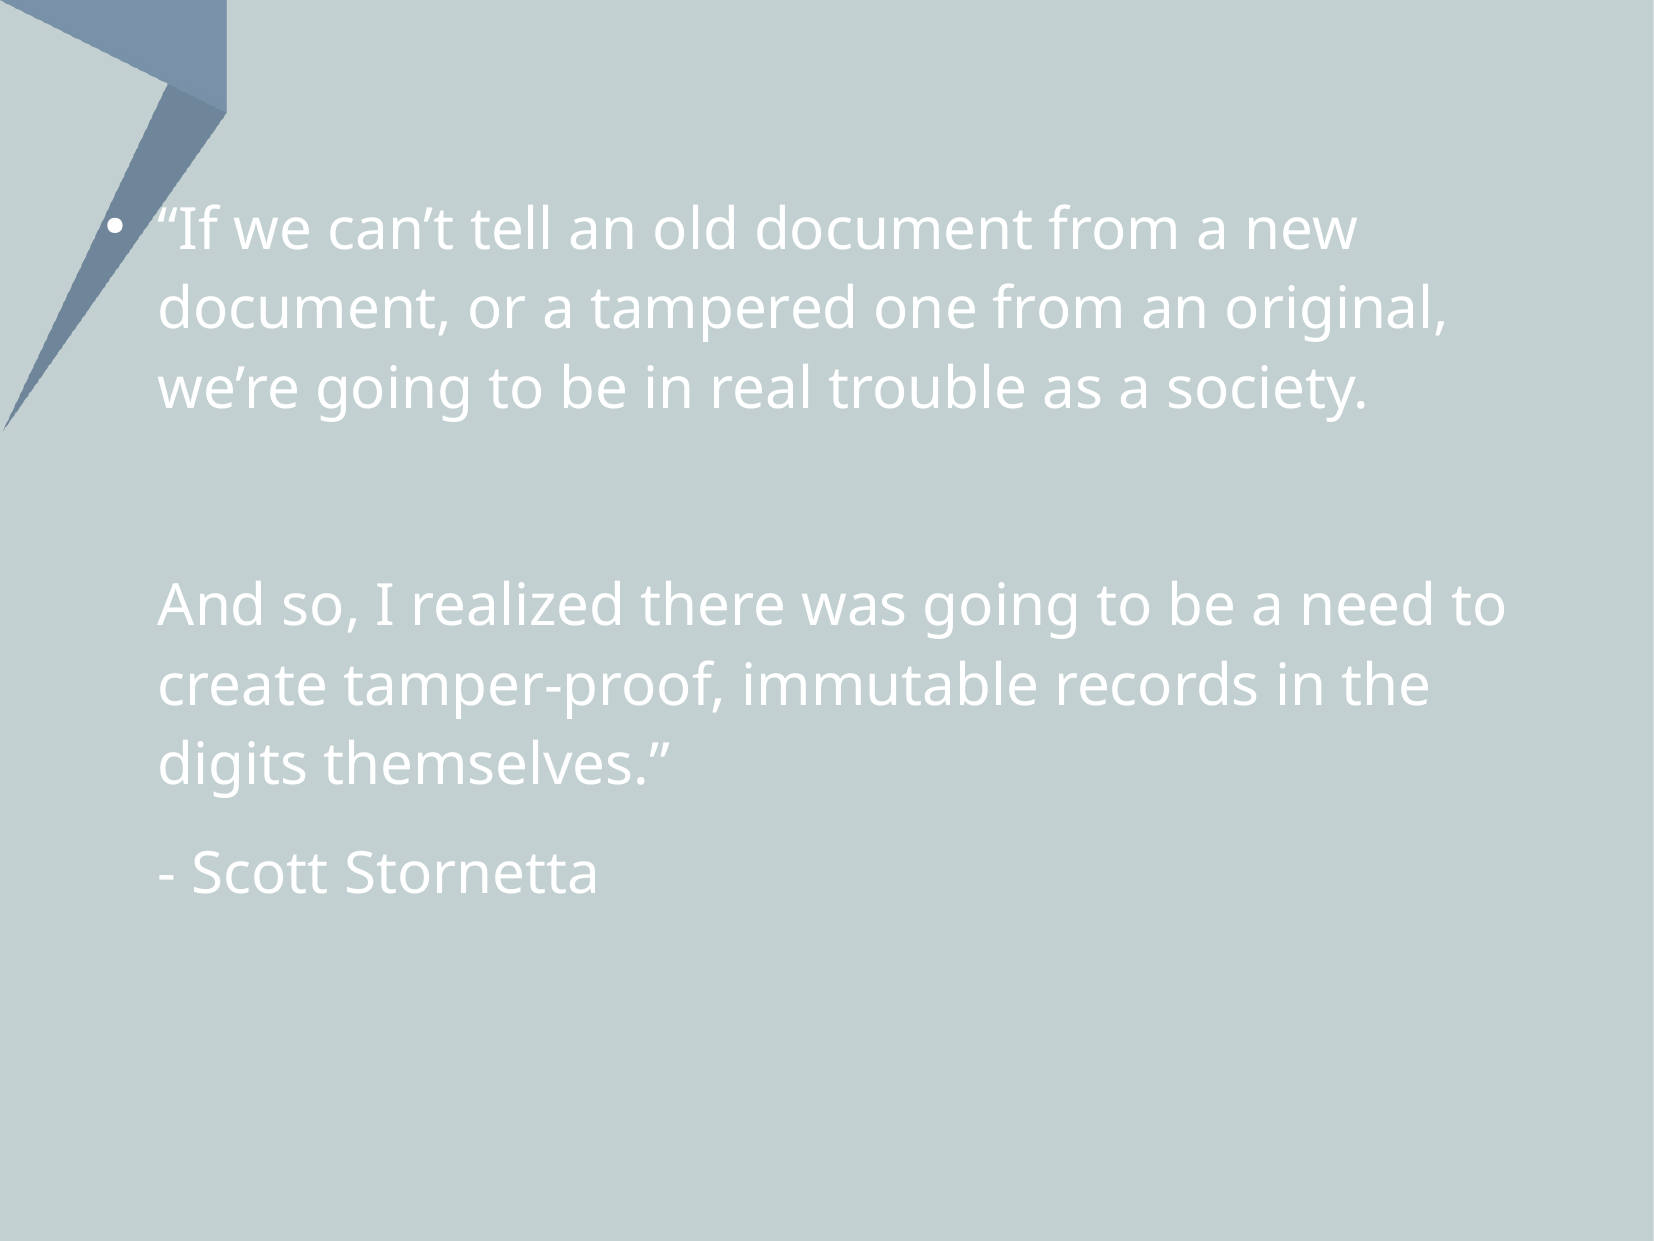

# “If we can’t tell an old document from a new document, or a tampered one from an original, we’re going to be in real trouble as a society.
And so, I realized there was going to be a need to create tamper-proof, immutable records in the digits themselves.”
- Scott Stornetta